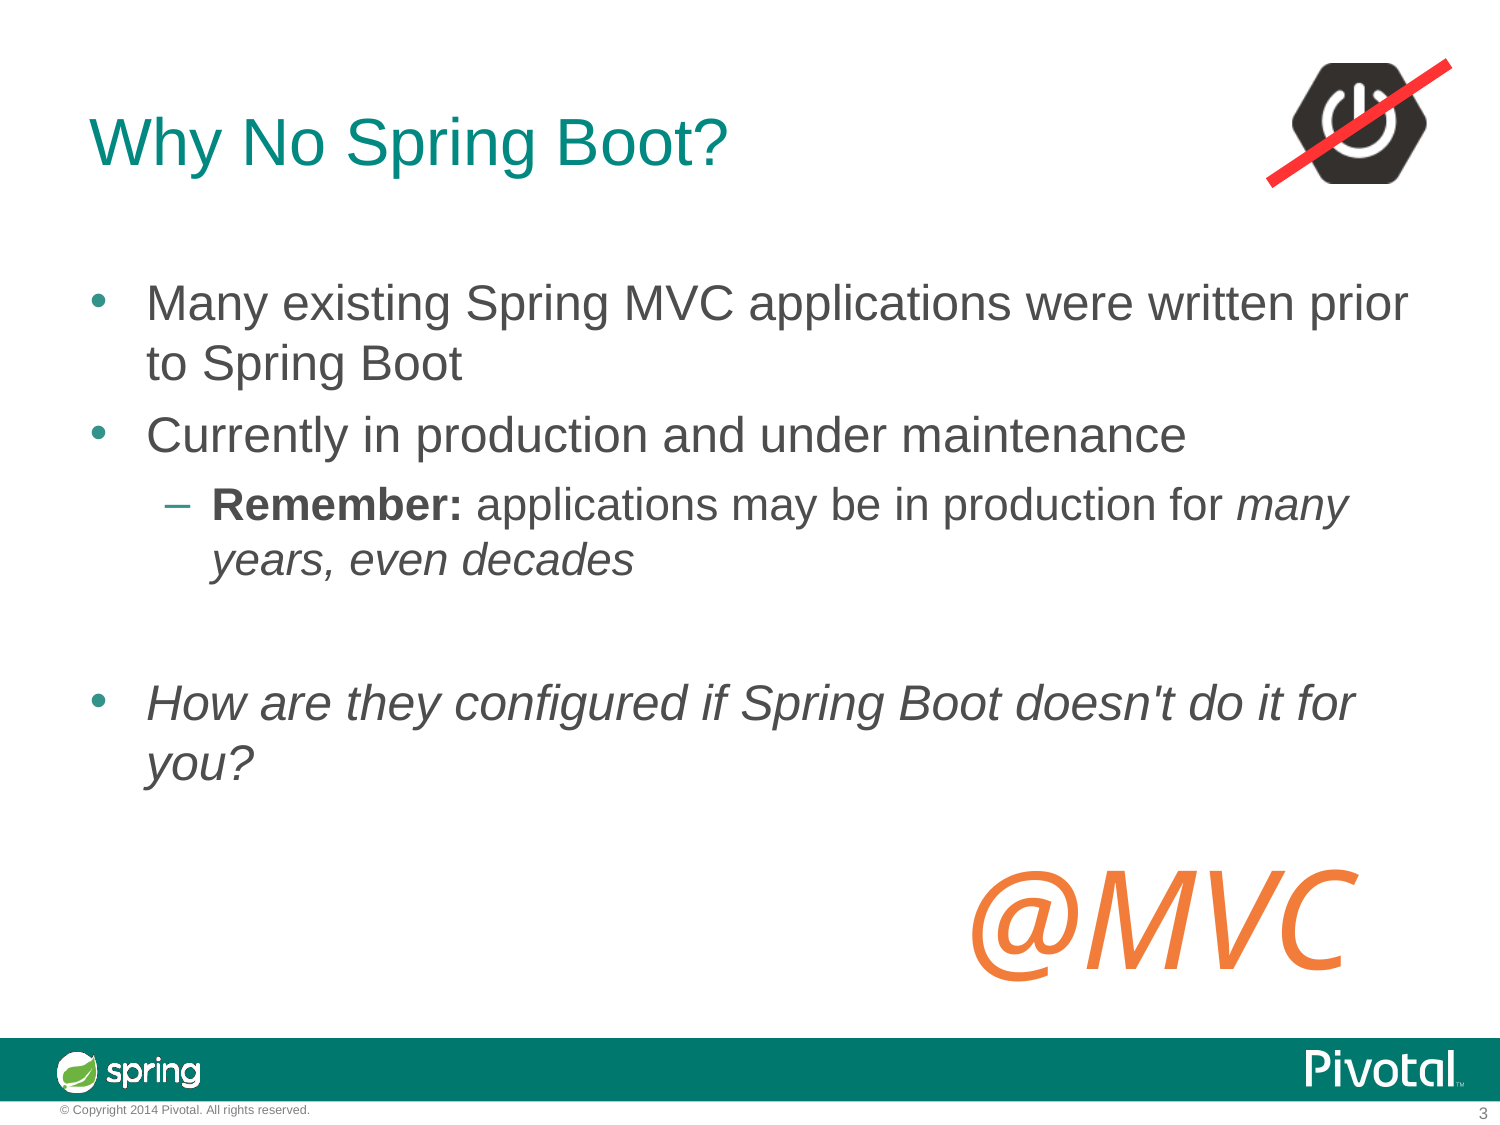

# Why No Spring Boot?
Many existing Spring MVC applications were written prior to Spring Boot
Currently in production and under maintenance
Remember: applications may be in production for many years, even decades
How are they configured if Spring Boot doesn't do it for you?
@MVC